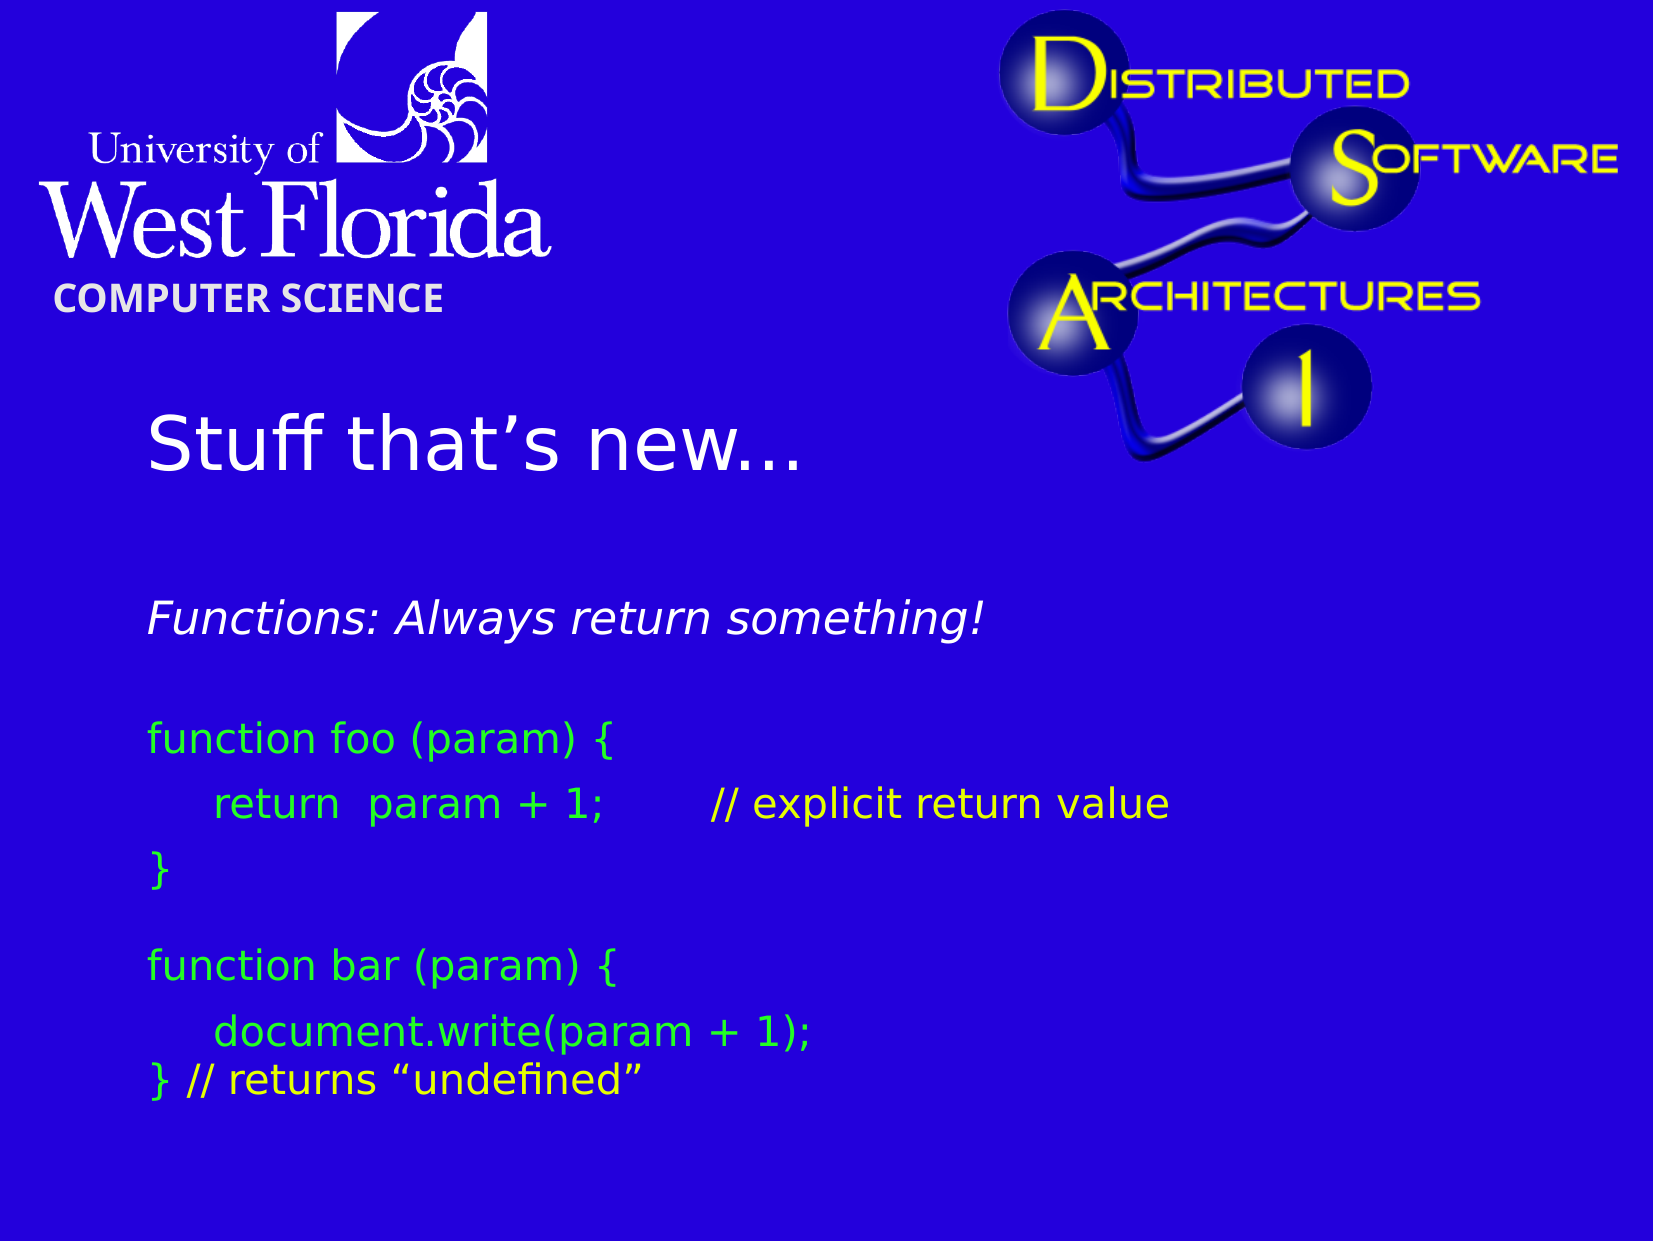

COMPUTER SCIENCE
Stuff that’s new...
Functions: Always return something!
function foo (param) {
 return param + 1; // explicit return value
}
function bar (param) {
 document.write(param + 1);
} // returns “undefined”